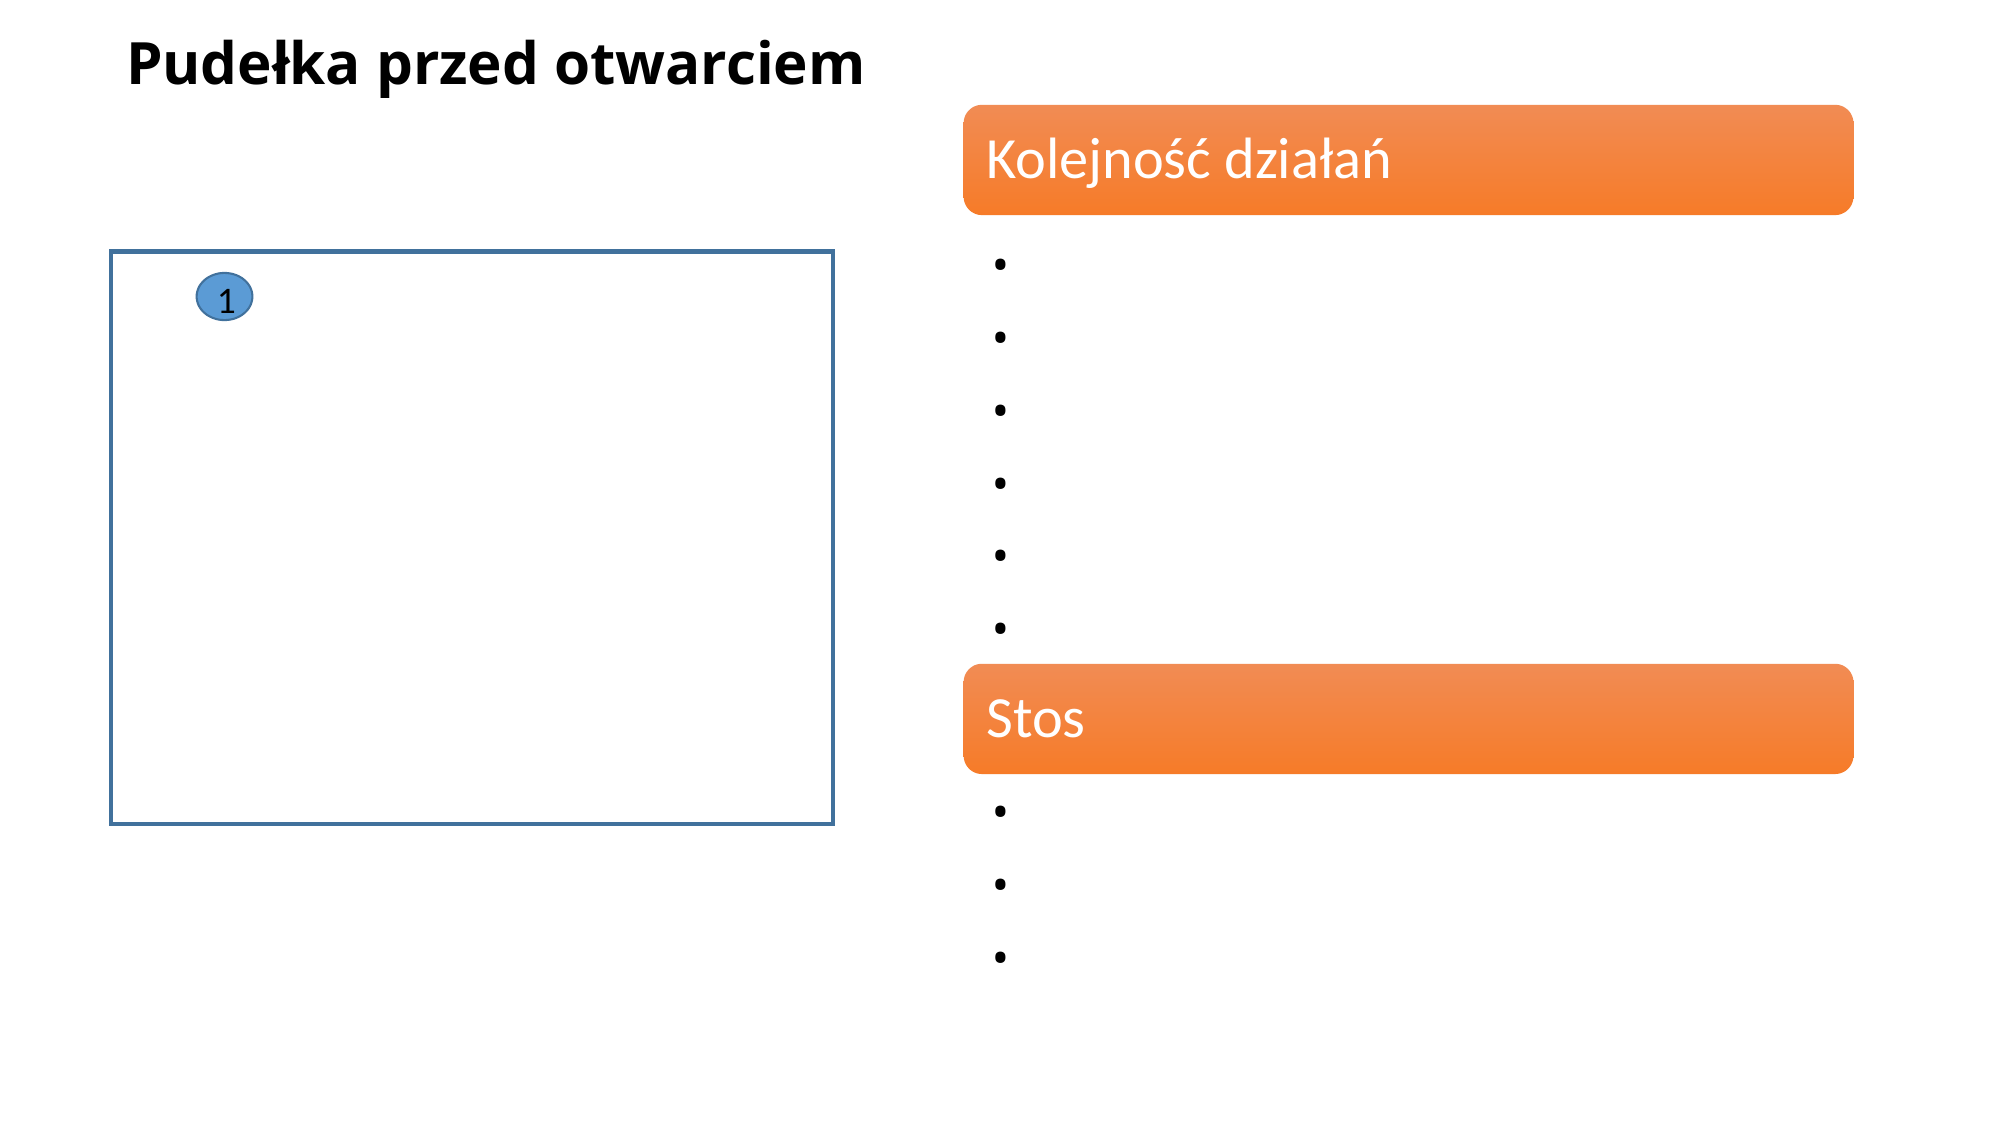

Pudełka przed otwarciem
Kolejność działań
Stos
1